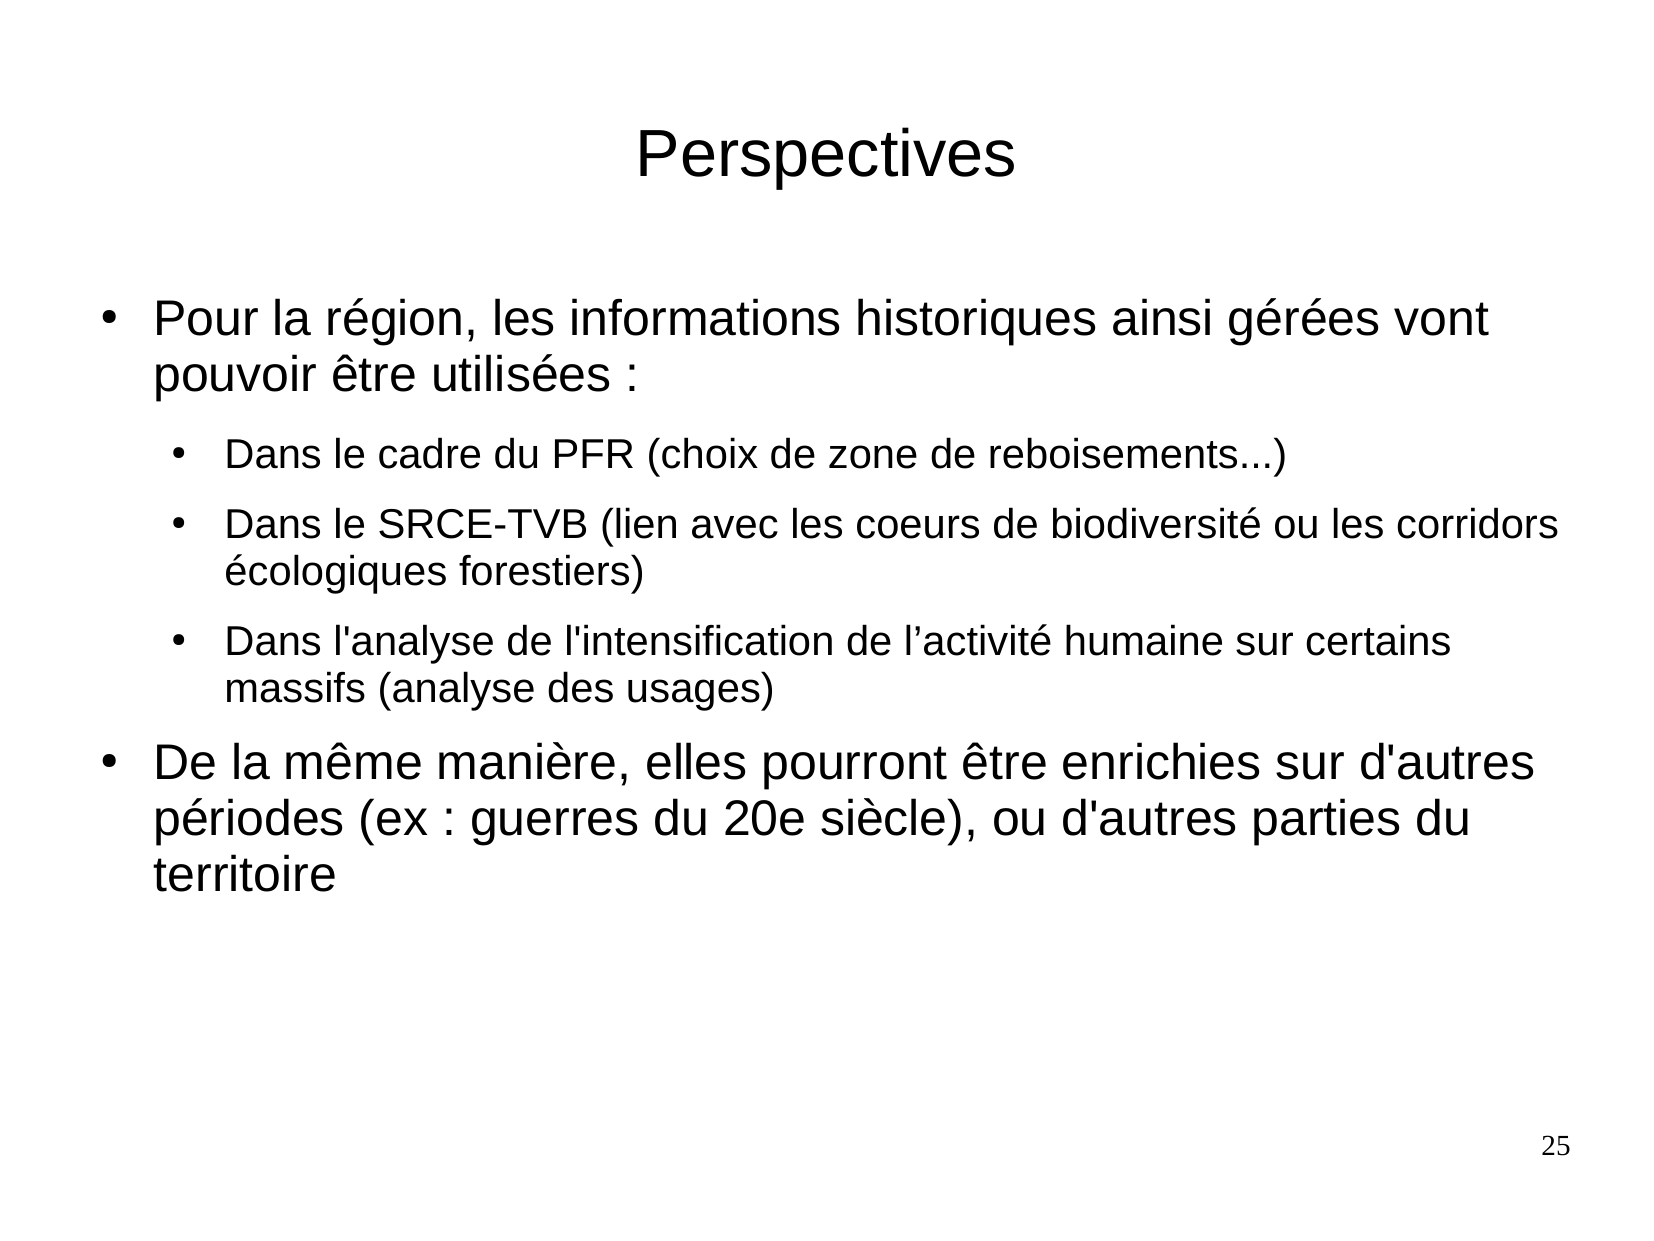

# Perspectives
Pour la région, les informations historiques ainsi gérées vont pouvoir être utilisées :
Dans le cadre du PFR (choix de zone de reboisements...)
Dans le SRCE-TVB (lien avec les coeurs de biodiversité ou les corridors écologiques forestiers)
Dans l'analyse de l'intensification de l’activité humaine sur certains massifs (analyse des usages)
De la même manière, elles pourront être enrichies sur d'autres périodes (ex : guerres du 20e siècle), ou d'autres parties du territoire
25